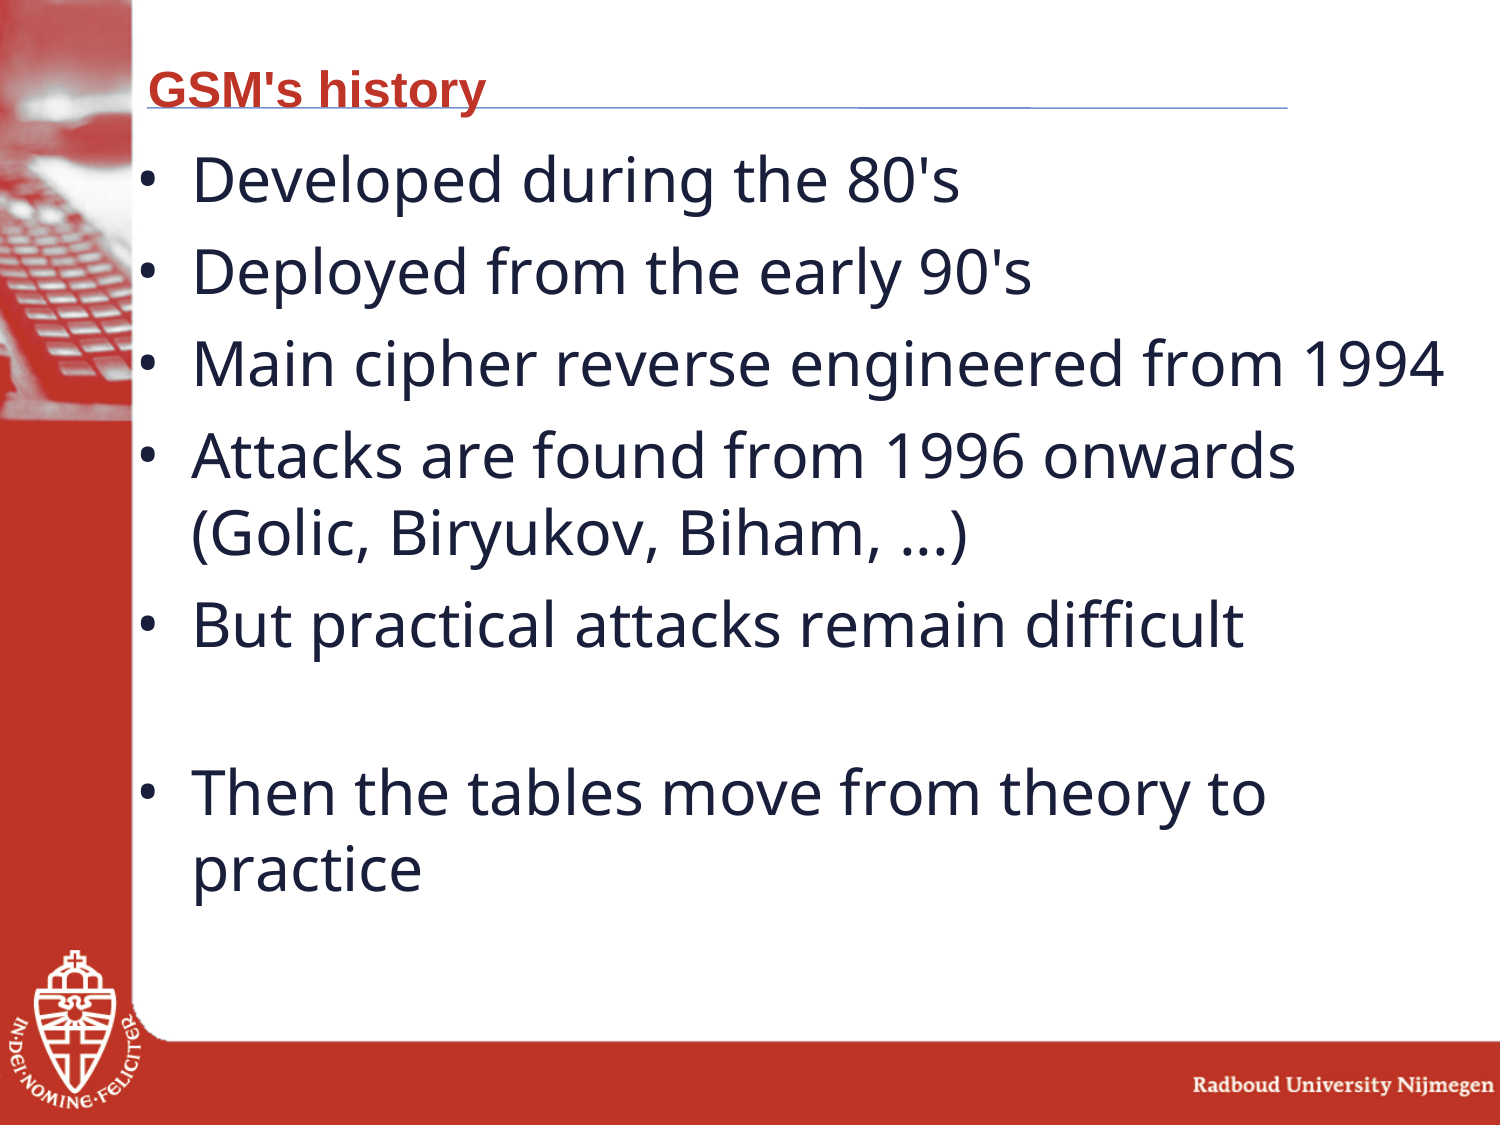

# GSM's history
Developed during the 80's
Deployed from the early 90's
Main cipher reverse engineered from 1994
Attacks are found from 1996 onwards
(Golic, Biryukov, Biham, ...)
But practical attacks remain difficult
Then the tables move from theory to practice